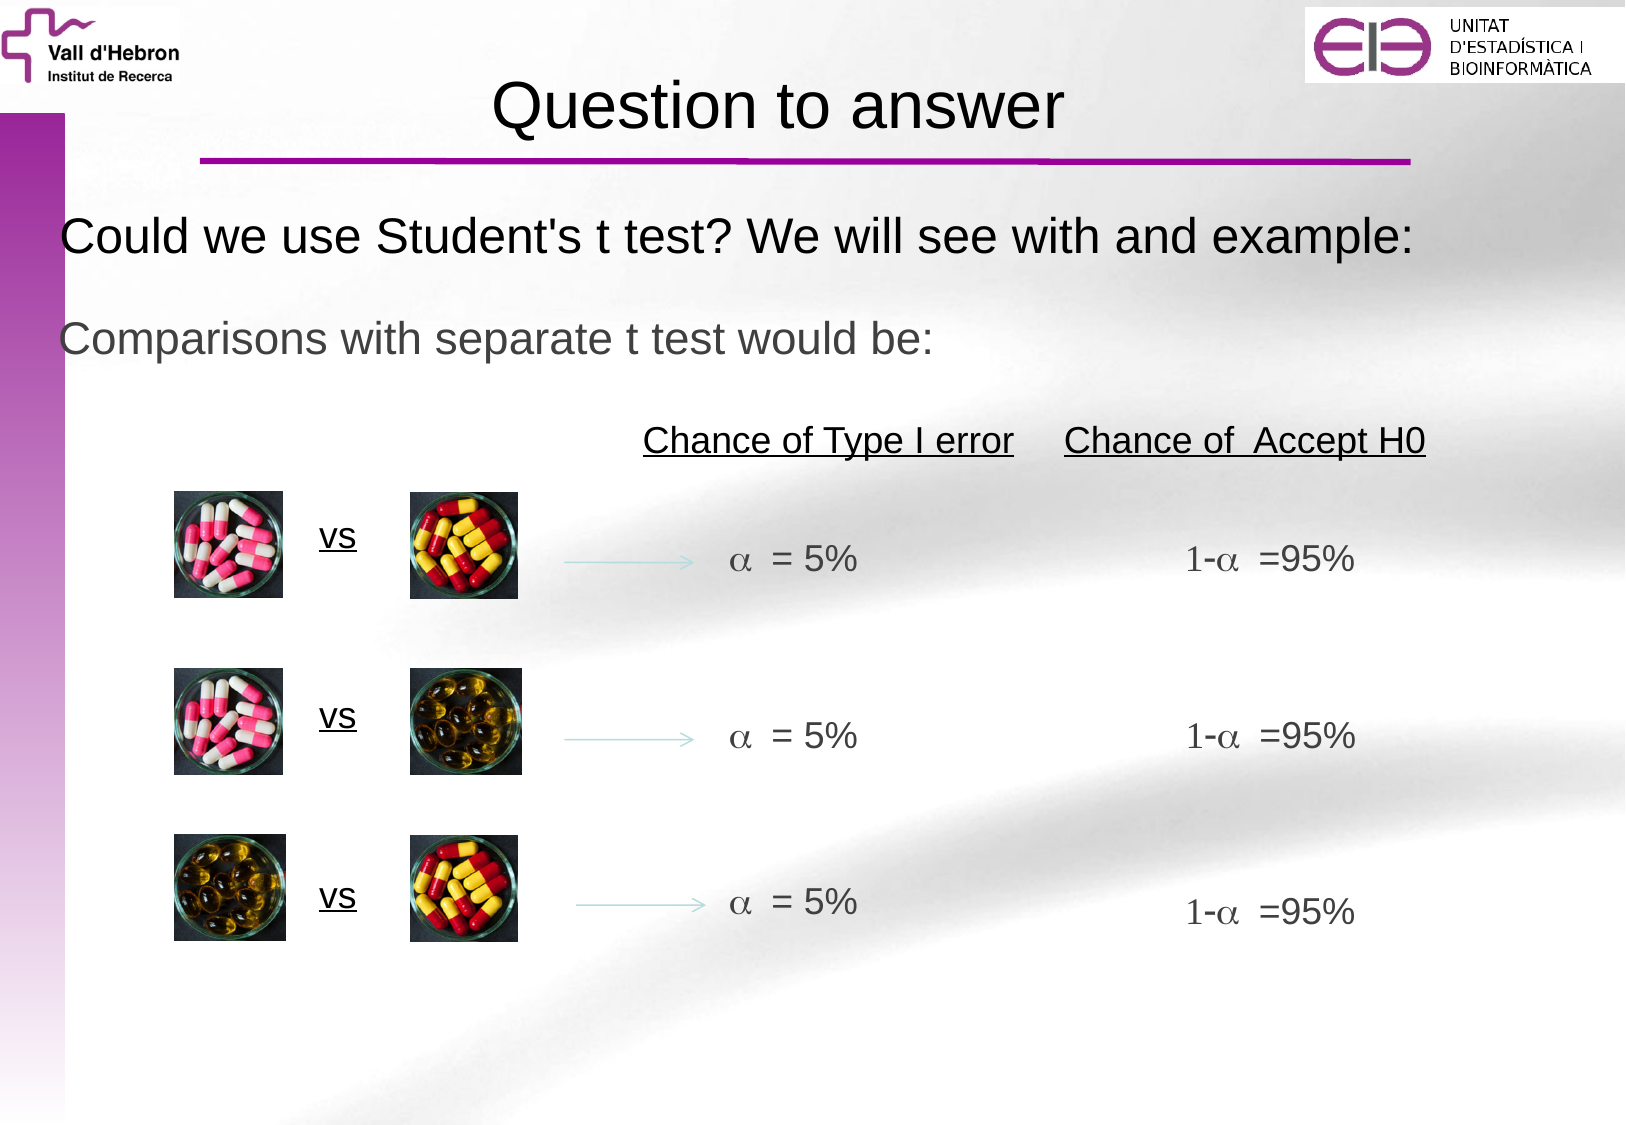

Question to answer
# Could we use Student's t test? We will see with and example:
Comparisons with separate t test would be:
Chance of Type I error
Chance of Accept H0
vs
vs
vs
a = 5%
1-a =95%
a = 5%
1-a =95%
a = 5%
1-a =95%